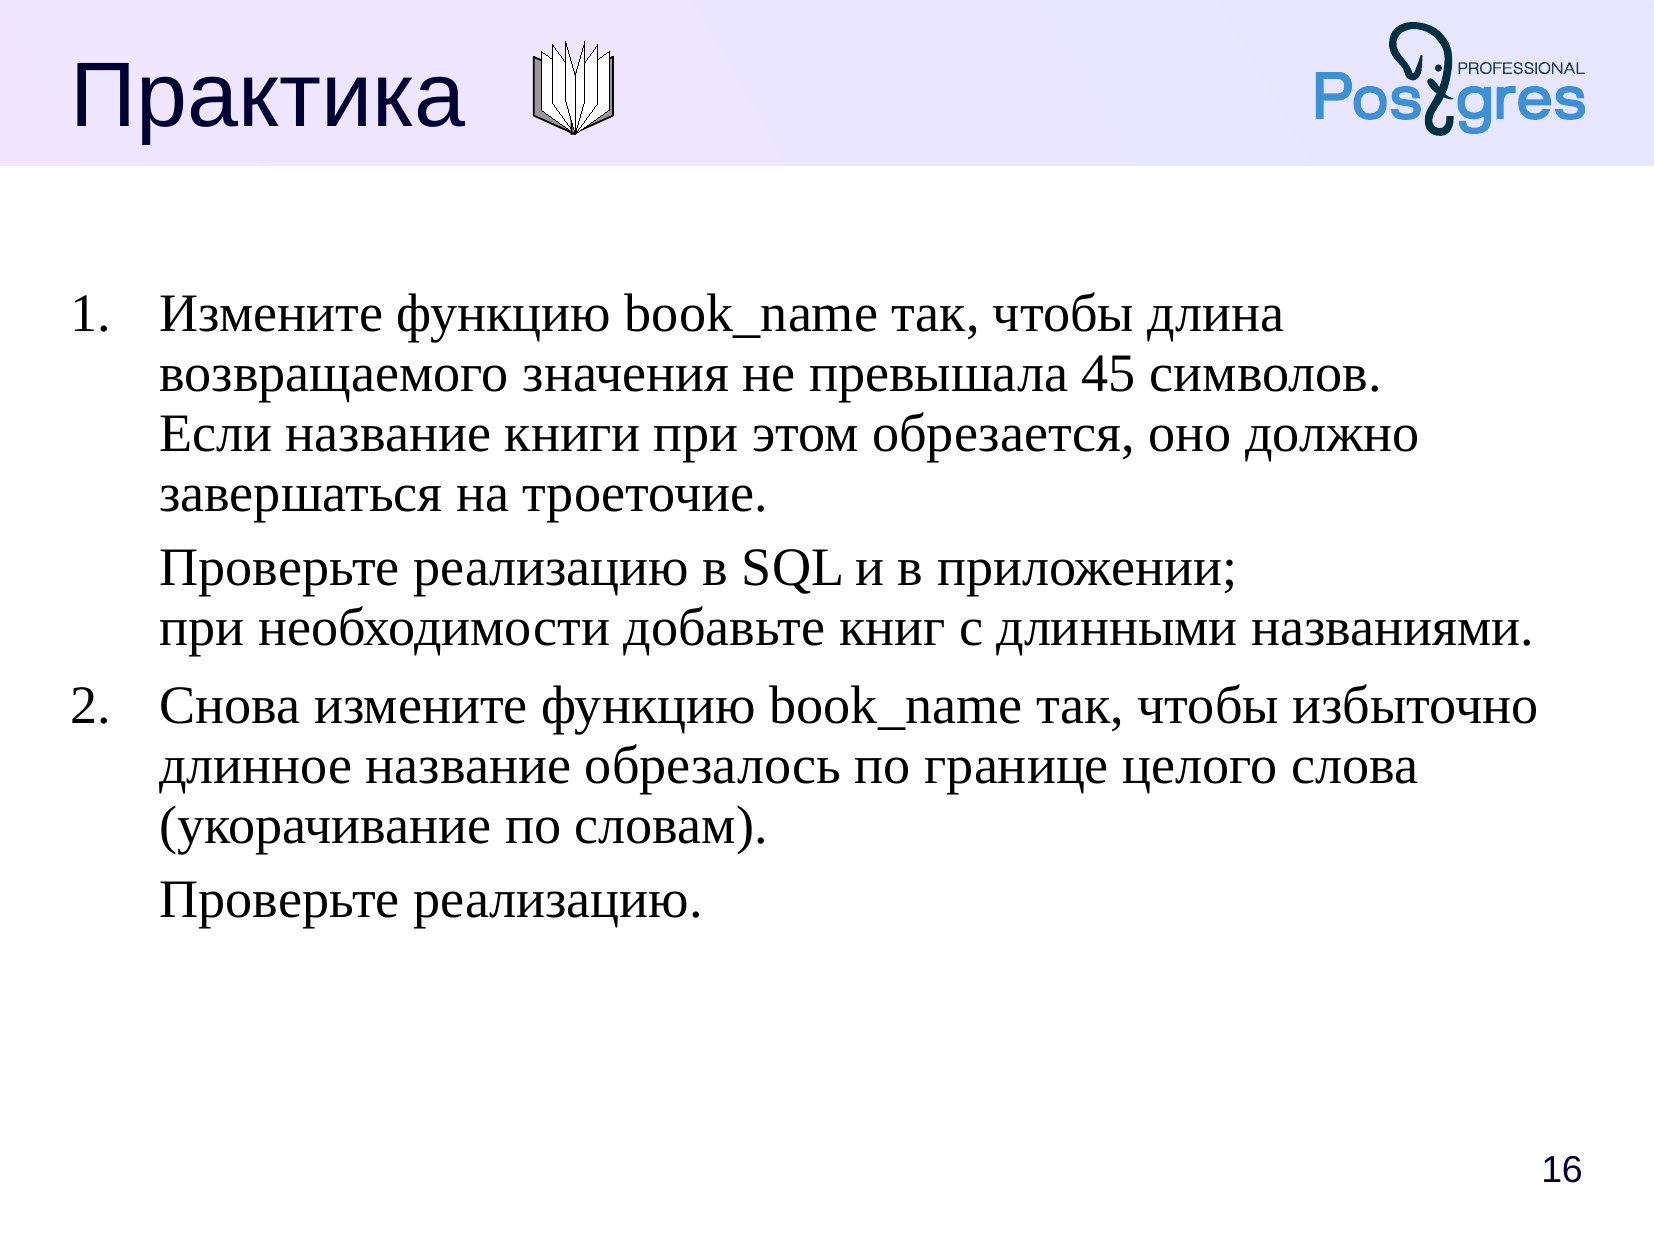

# Практика
Измените функцию book_name так, чтобы длина возвращаемого значения не превышала 45 символов.
Если название книги при этом обрезается, оно должно завершаться на троеточие.
Проверьте реализацию в SQL и в приложении;
при необходимости добавьте книг с длинными названиями.
Снова измените функцию book_name так, чтобы избыточно длинное название обрезалось по границе целого слова (укорачивание по словам).
Проверьте реализацию.